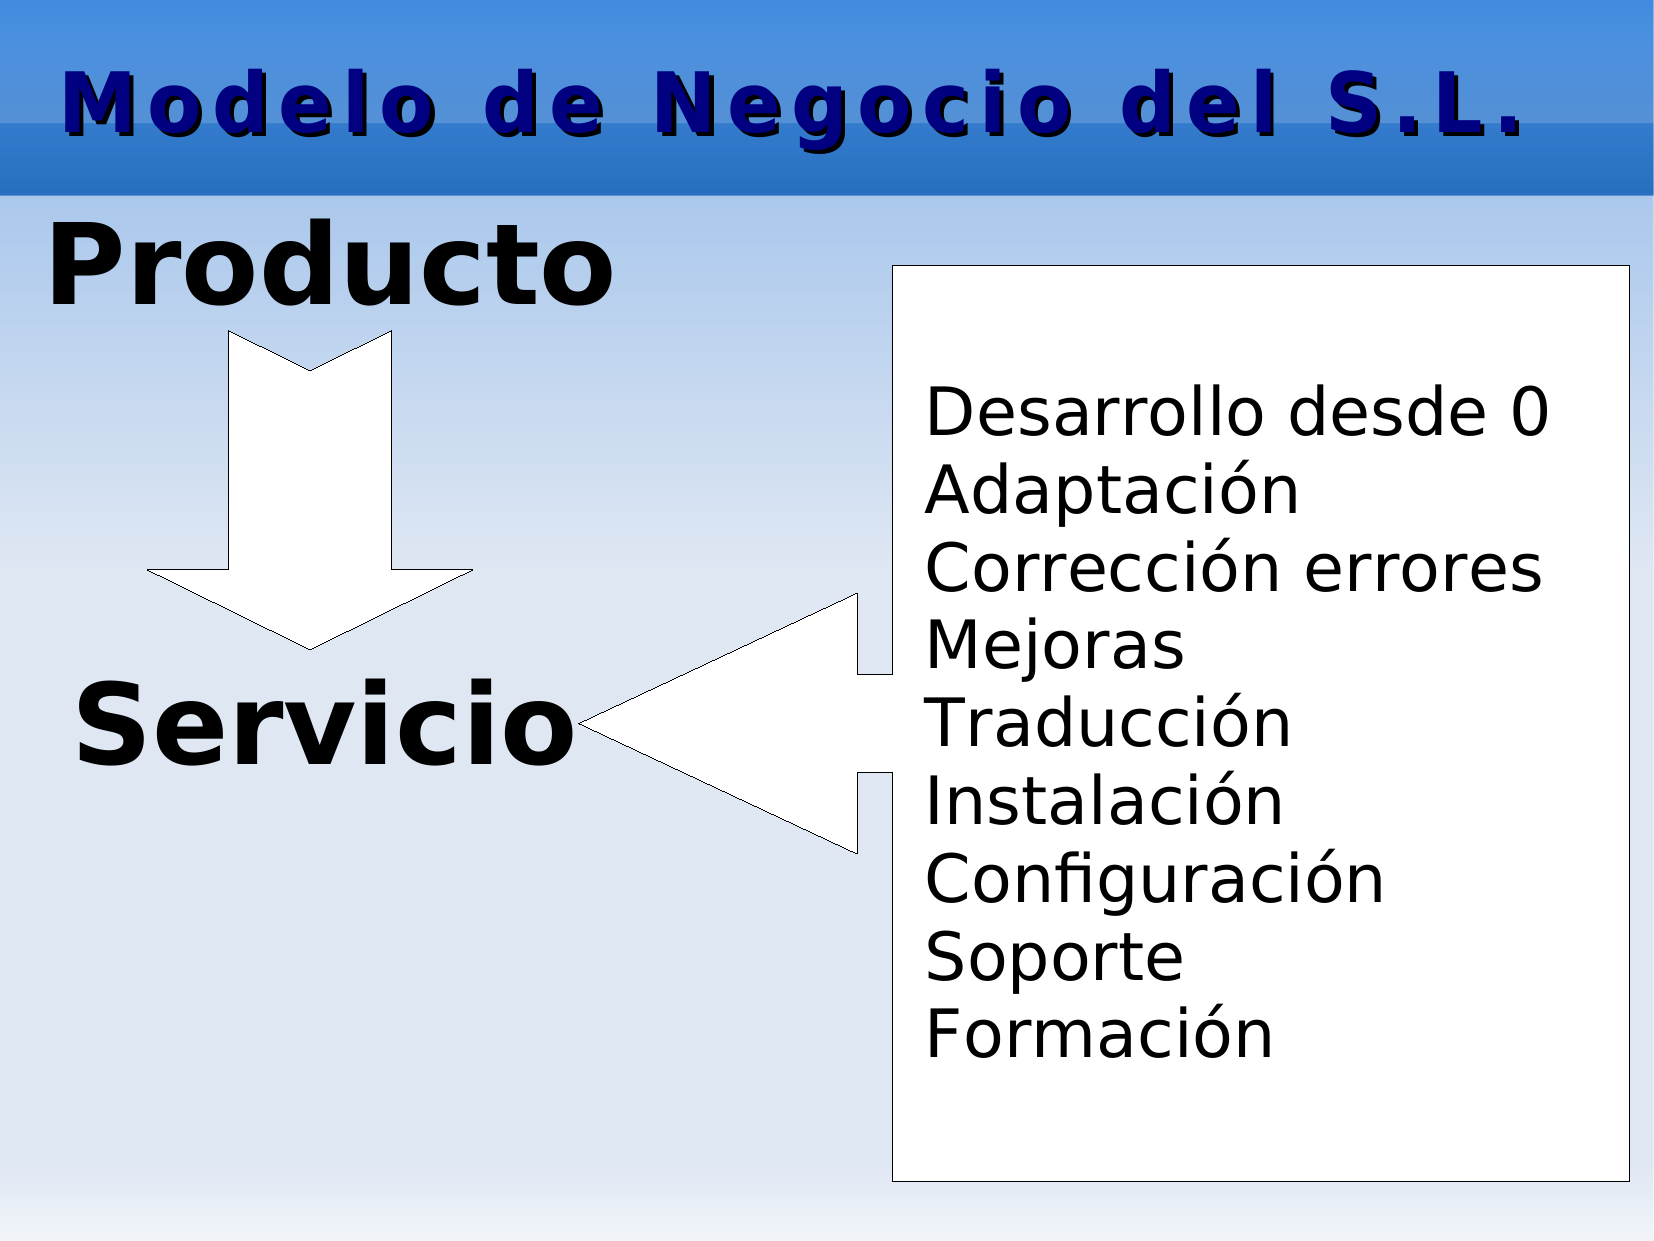

# Modelo de Negocio del S.L.
Producto
Desarrollo desde 0
Adaptación
Corrección errores
Mejoras
Traducción
Instalación
Configuración
Soporte
Formación
Servicio